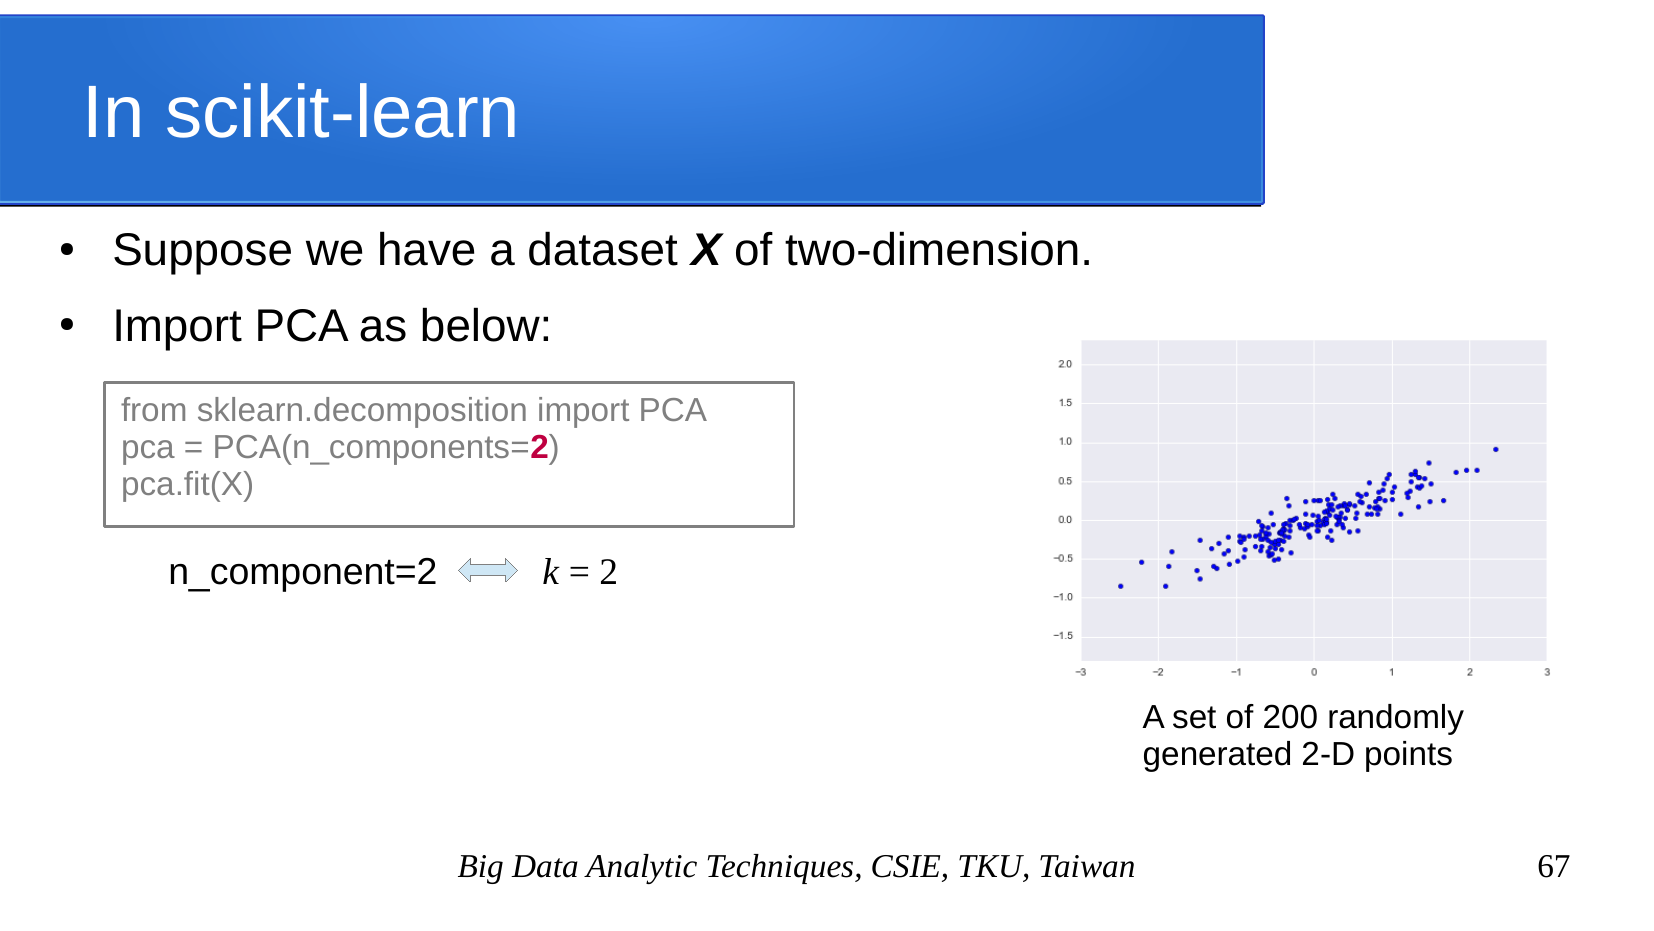

# In scikit-learn
Suppose we have a dataset X of two-dimension.
Import PCA as below:
from sklearn.decomposition import PCA
pca = PCA(n_components=2)
pca.fit(X)
n_component=2 k = 2
A set of 200 randomly generated 2-D points
Big Data Analytic Techniques, CSIE, TKU, Taiwan
67